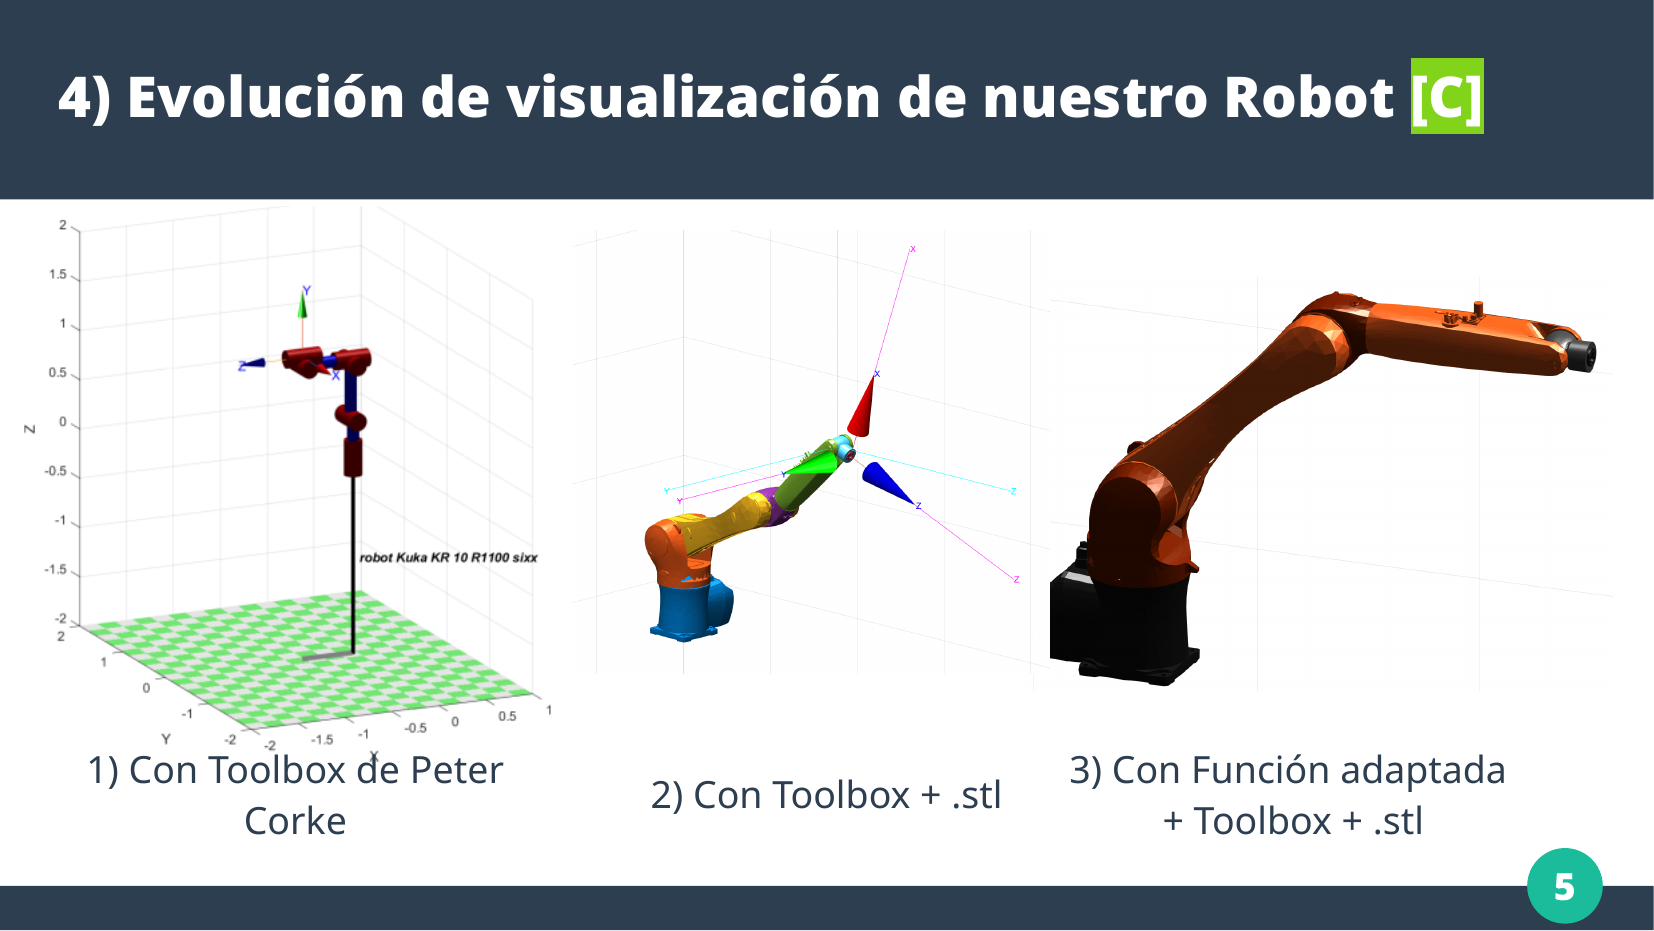

# 4) Evolución de visualización de nuestro Robot [C]
1) Con Toolbox de Peter Corke
3) Con Función adaptada
+ Toolbox + .stl
2) Con Toolbox + .stl